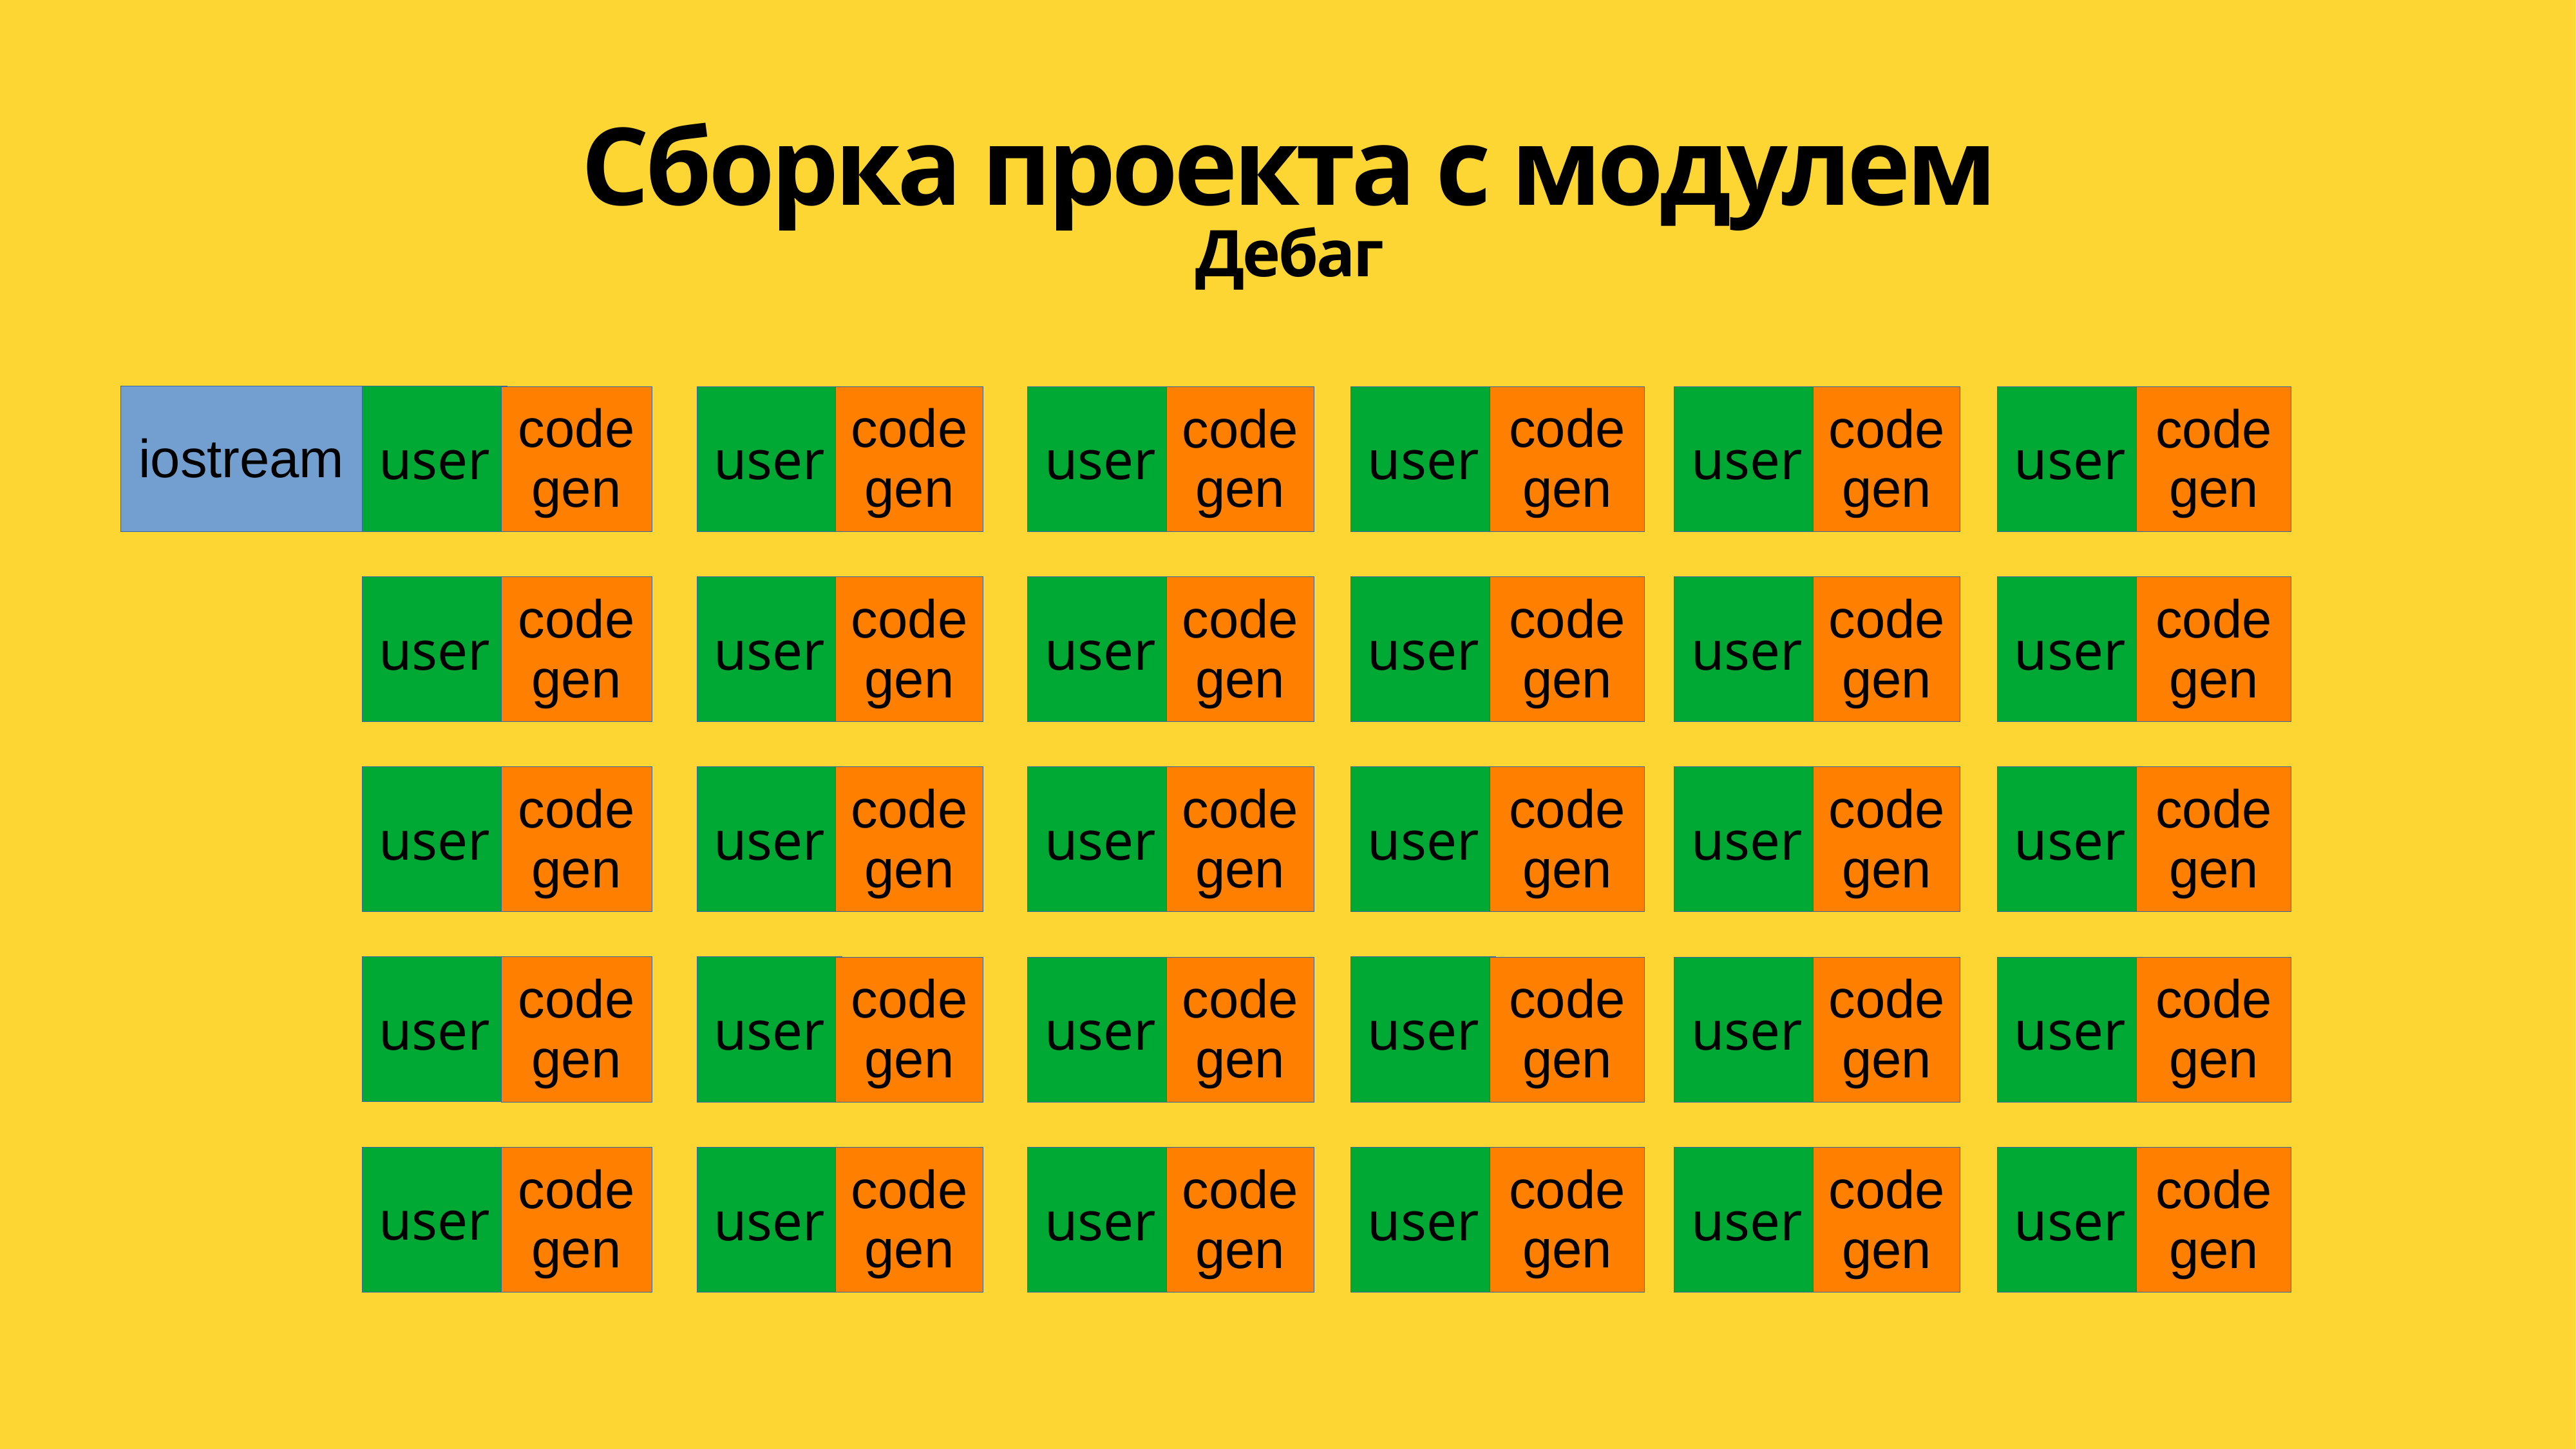

Сборка проекта c модулем
Дебаг
#
iostream
user
codegen
user
user
codegen
user
codegen
user
codegen
user
codegen
codegen
user
codegen
user
user
codegen
user
codegen
user
codegen
user
codegen
codegen
user
codegen
user
user
codegen
user
codegen
user
codegen
user
codegen
codegen
user
codegen
user
user
codegen
user
codegen
user
codegen
user
codegen
codegen
user
codegen
user
user
codegen
user
codegen
user
codegen
user
codegen
codegen